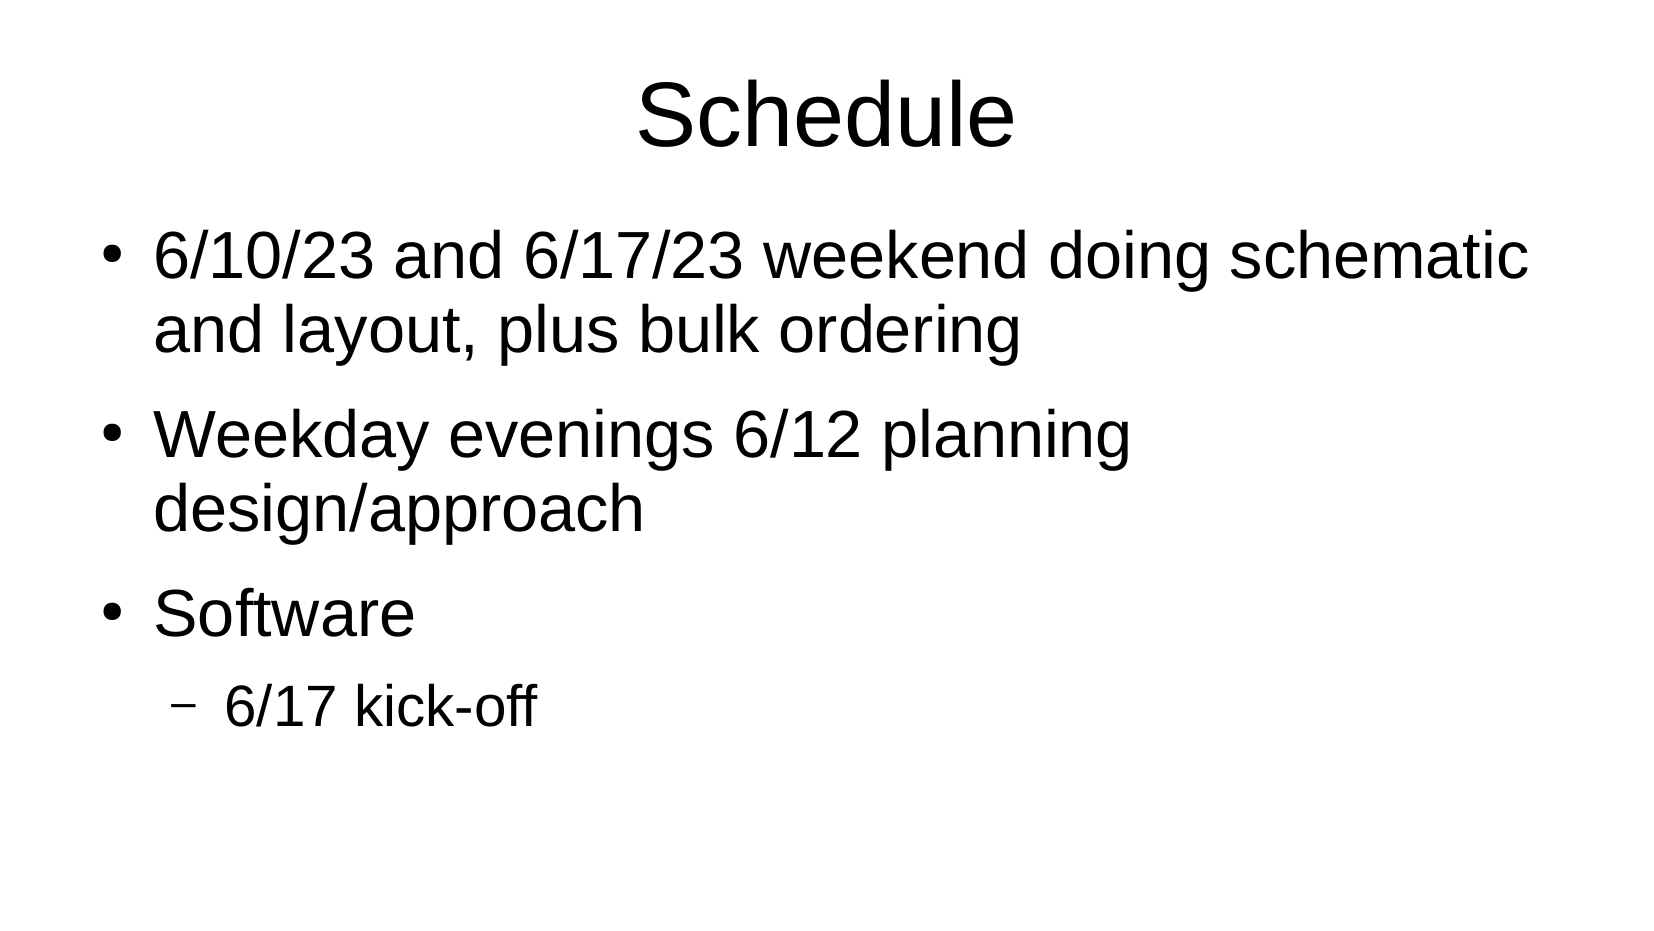

# Schedule
6/10/23 and 6/17/23 weekend doing schematic and layout, plus bulk ordering
Weekday evenings 6/12 planning design/approach
Software
6/17 kick-off